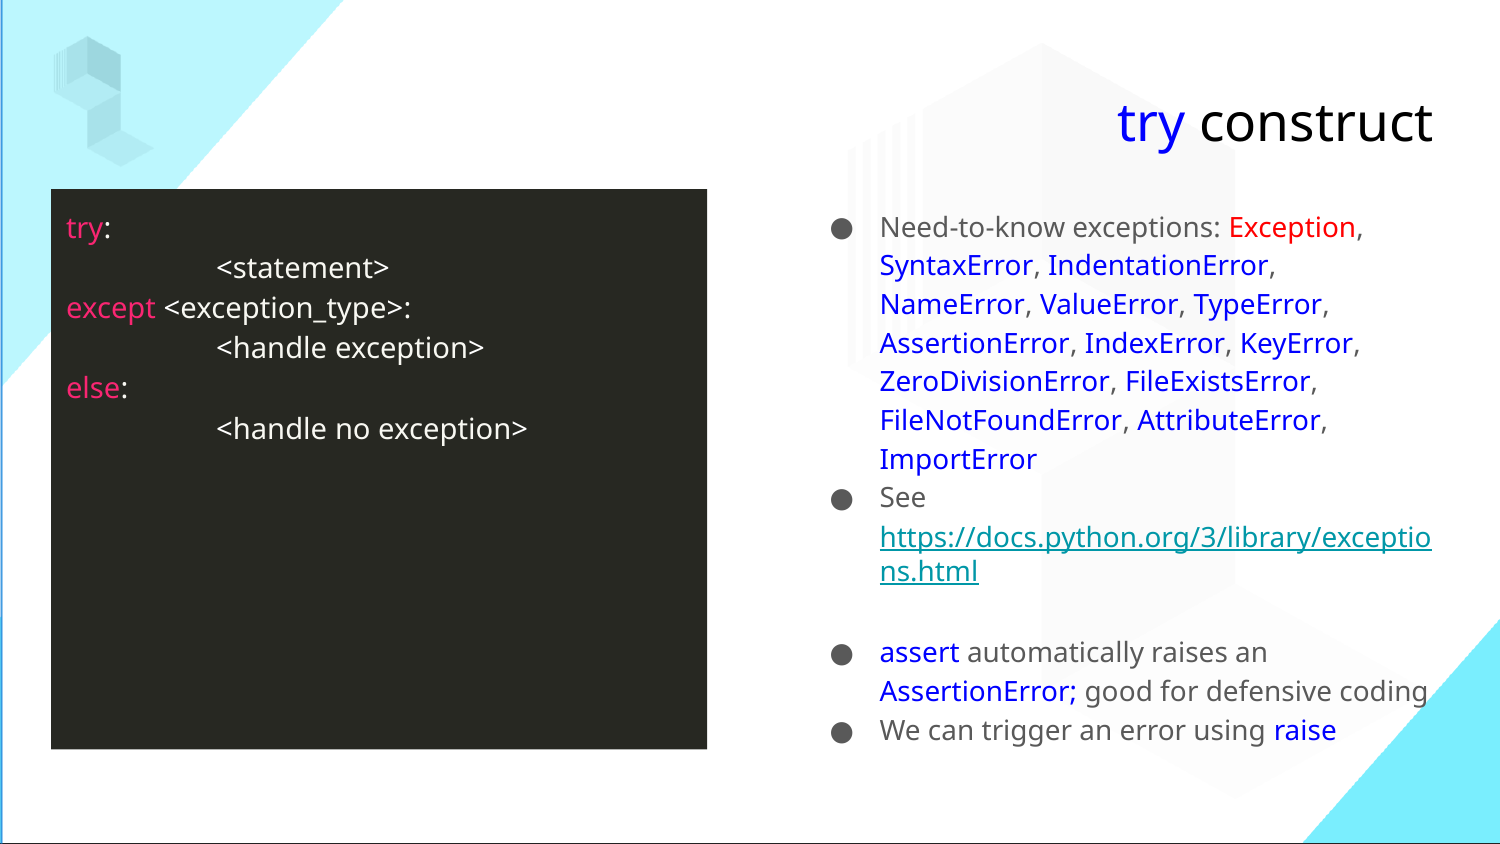

# try construct
try:
	<statement>
except <exception_type>:
	<handle exception>
else:
	<handle no exception>
Need-to-know exceptions: Exception, SyntaxError, IndentationError, NameError, ValueError, TypeError, AssertionError, IndexError, KeyError, ZeroDivisionError, FileExistsError, FileNotFoundError, AttributeError, ImportError
See https://docs.python.org/3/library/exceptions.html
assert automatically raises an AssertionError; good for defensive coding
We can trigger an error using raise